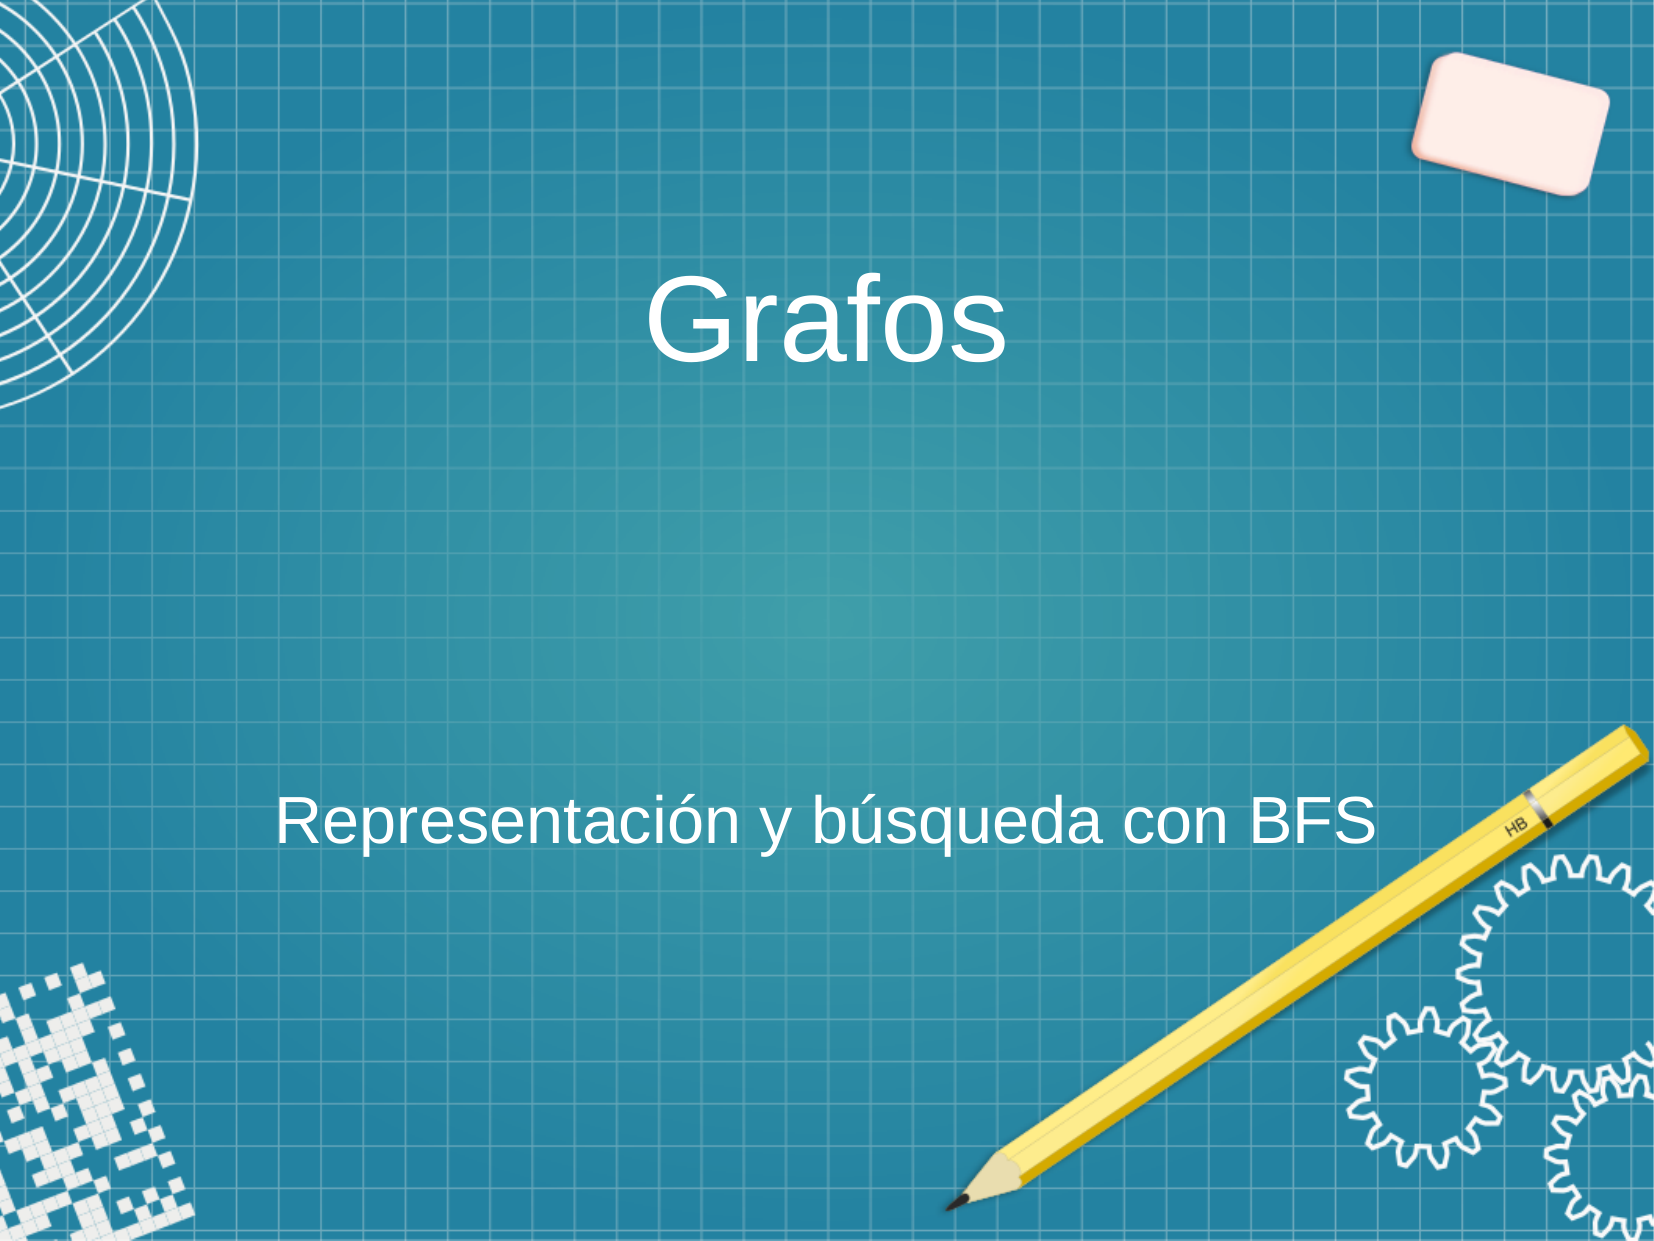

# Grafos
Representación y búsqueda con BFS